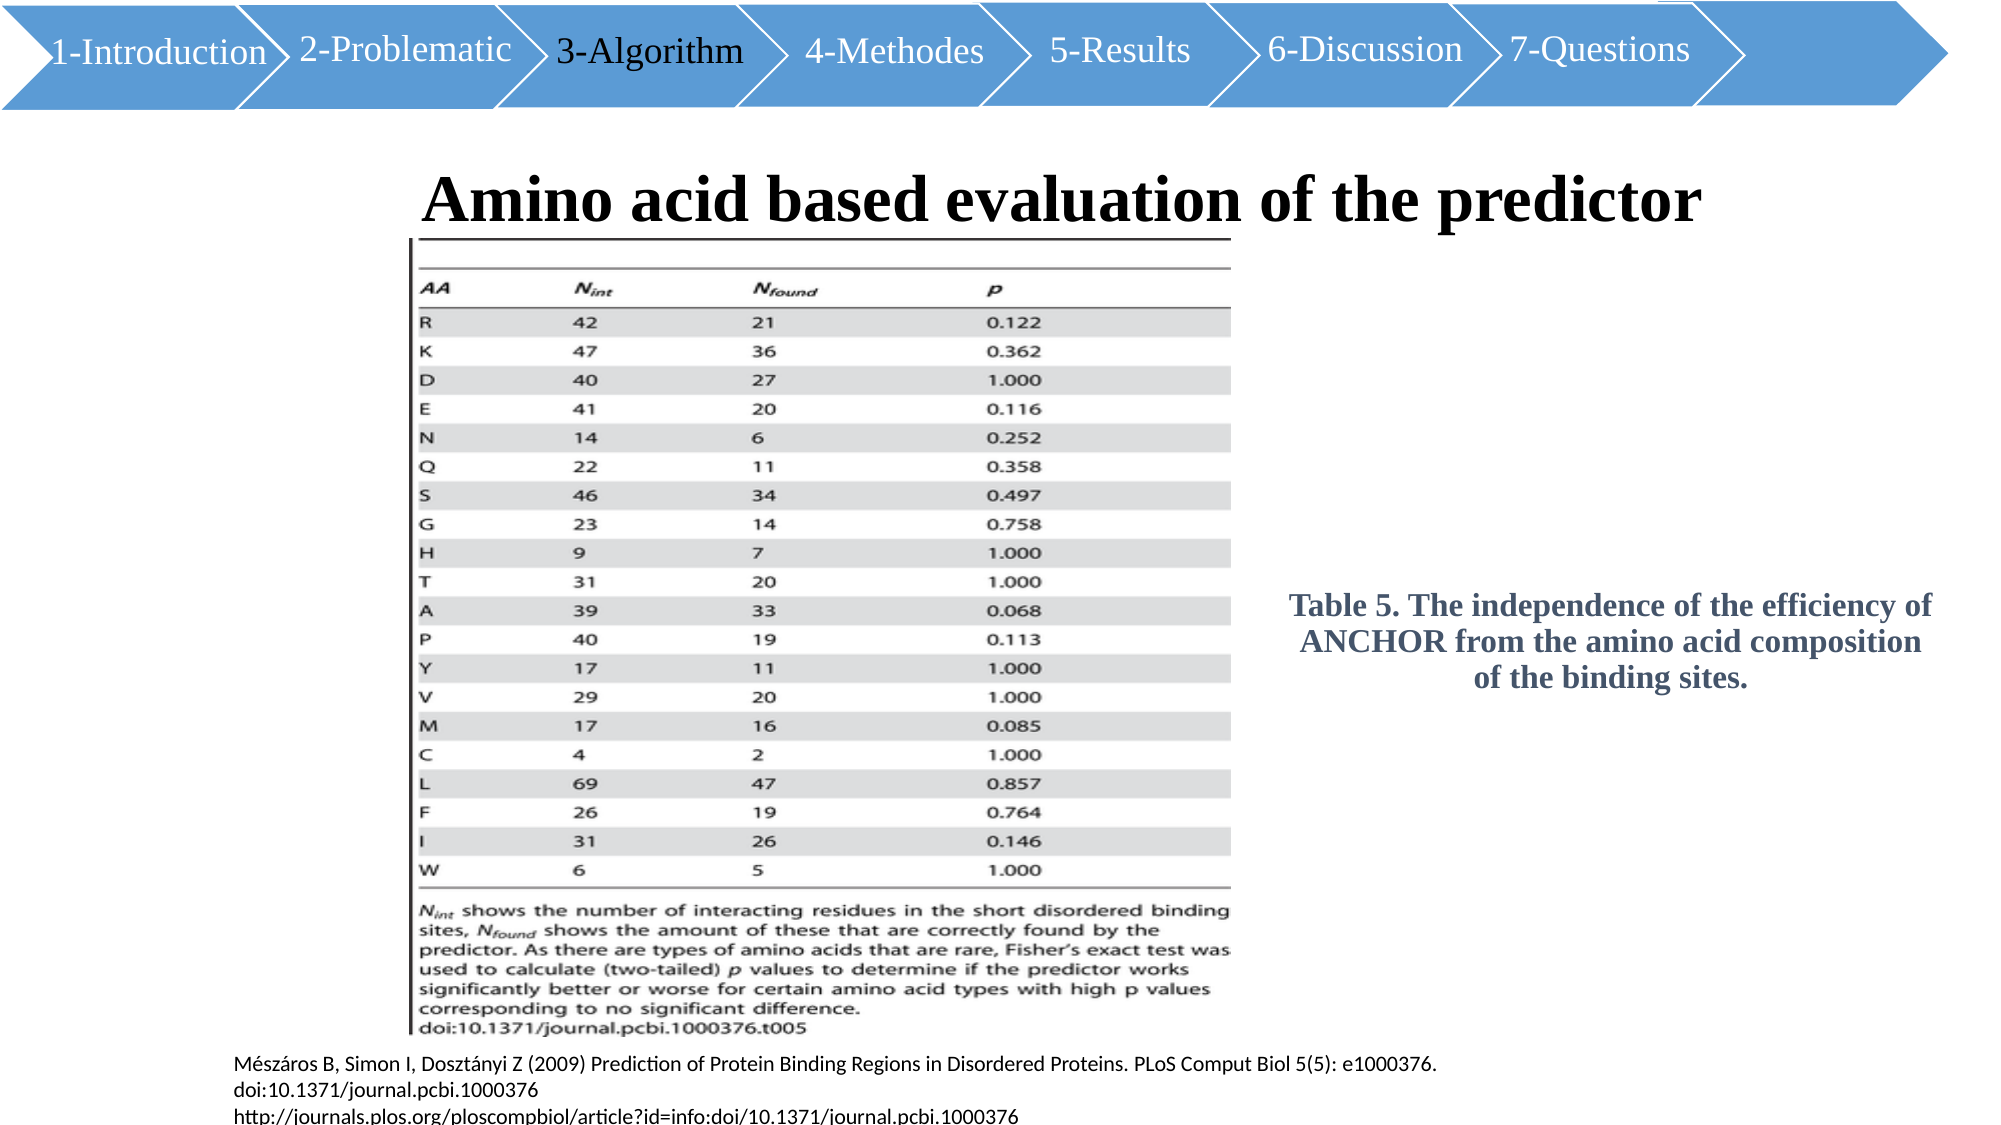

6-Discussion
7-Questions
2-Problematic
5-Results
3-Algorithm
4-Methodes
1-Introduction
Amino acid based evaluation of the predictor
Table 5. The independence of the efficiency of ANCHOR from the amino acid composition of the binding sites.
Mészáros B, Simon I, Dosztányi Z (2009) Prediction of Protein Binding Regions in Disordered Proteins. PLoS Comput Biol 5(5): e1000376. doi:10.1371/journal.pcbi.1000376
http://journals.plos.org/ploscompbiol/article?id=info:doi/10.1371/journal.pcbi.1000376